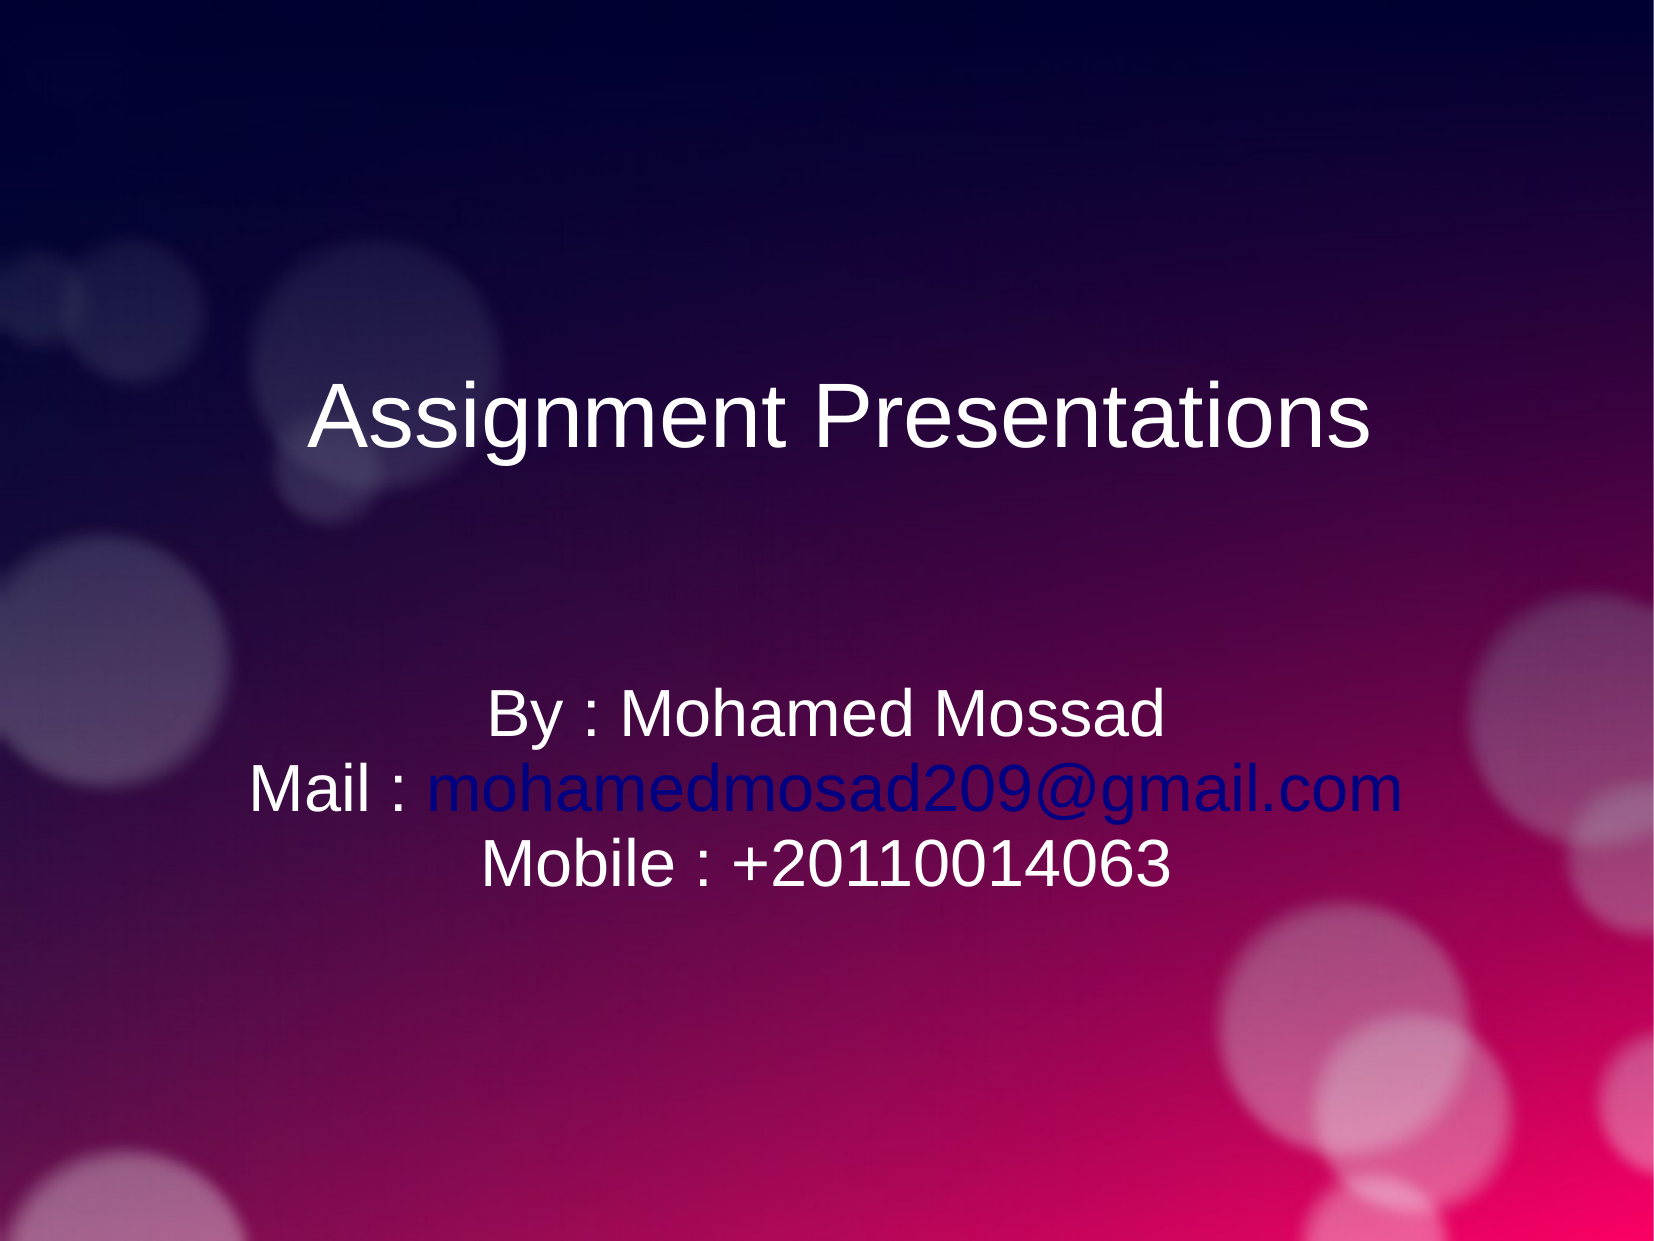

# Assignment Presentations
By : Mohamed Mossad
Mail : mohamedmosad209@gmail.com
Mobile : +20110014063